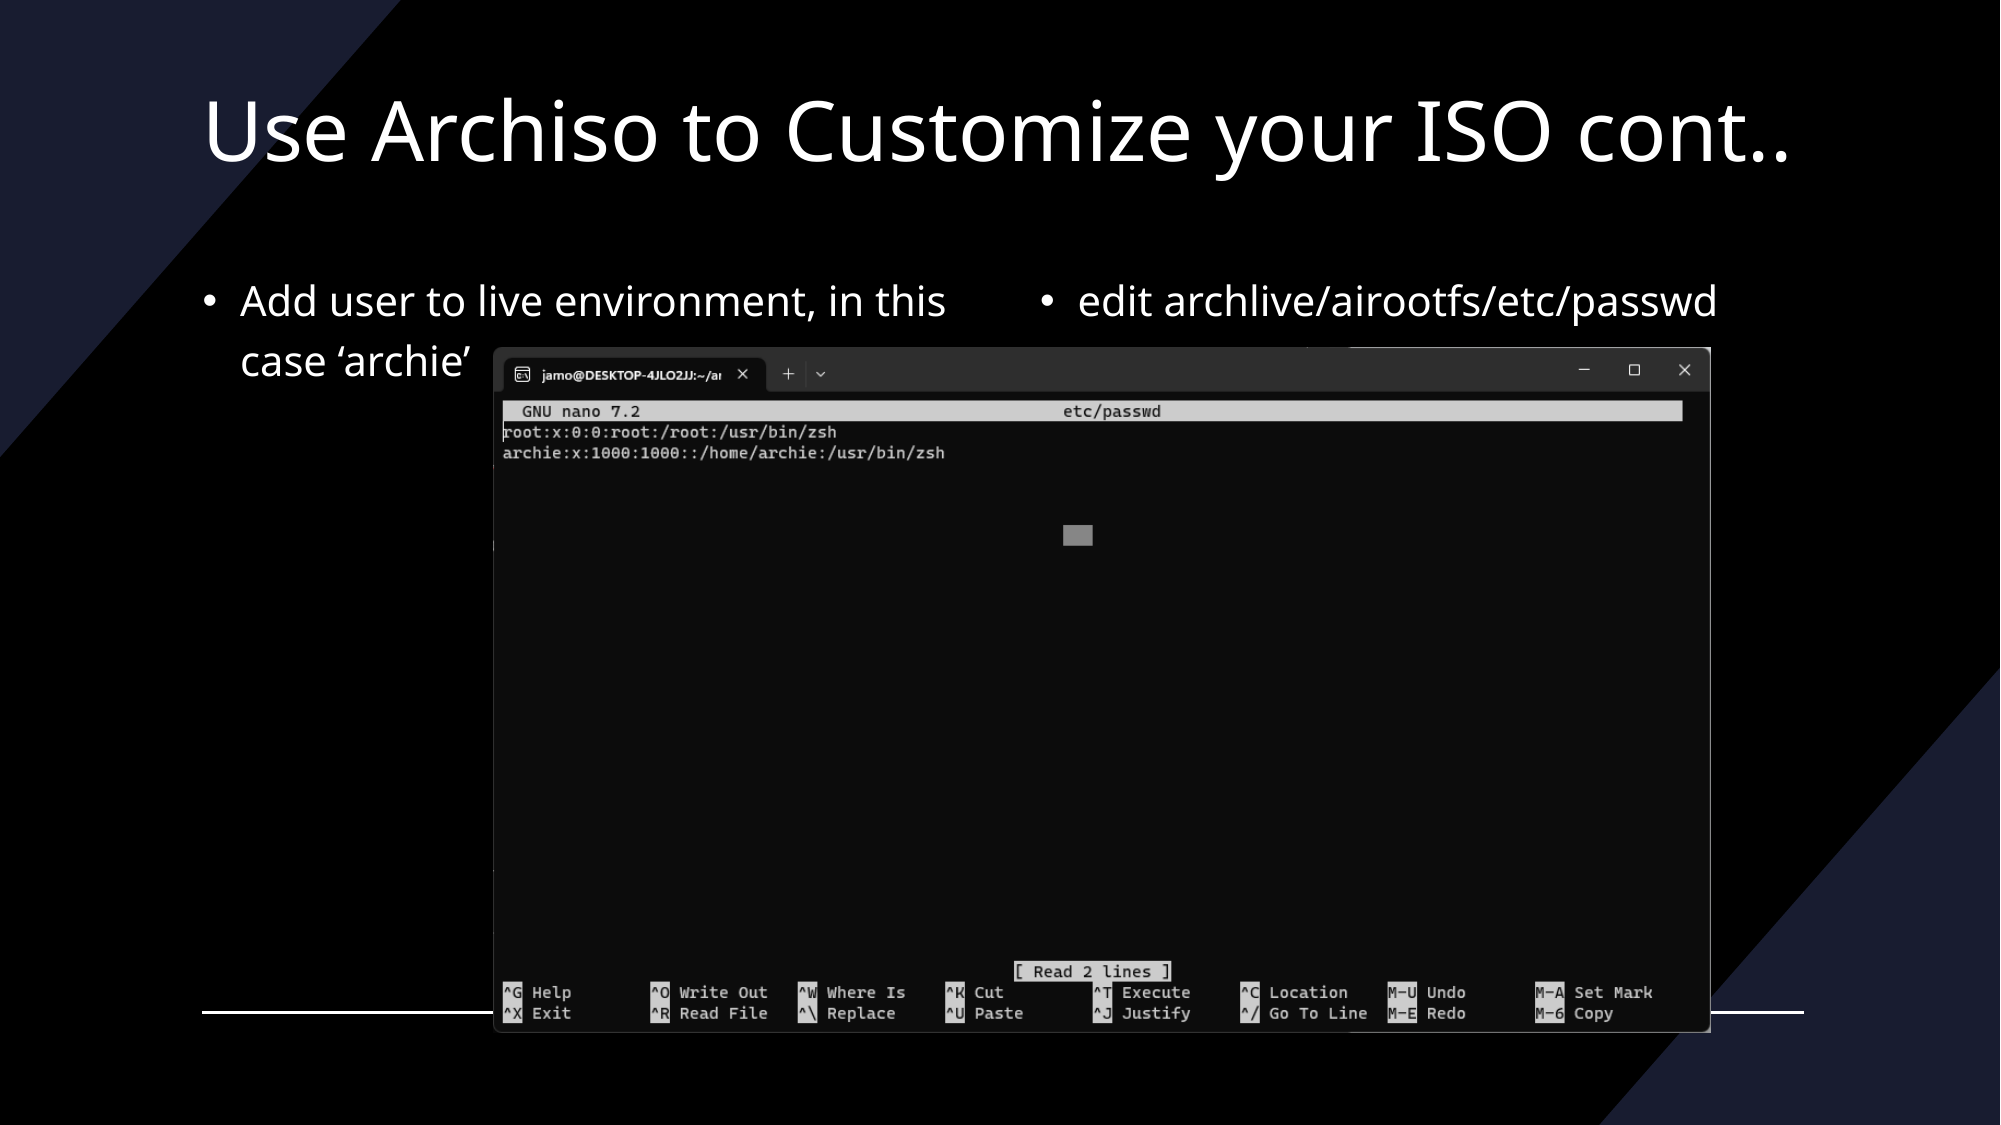

# Use Archiso to Customize your ISO cont..
Add user to live environment, in this case ‘archie’
edit archlive/airootfs/etc/passwd